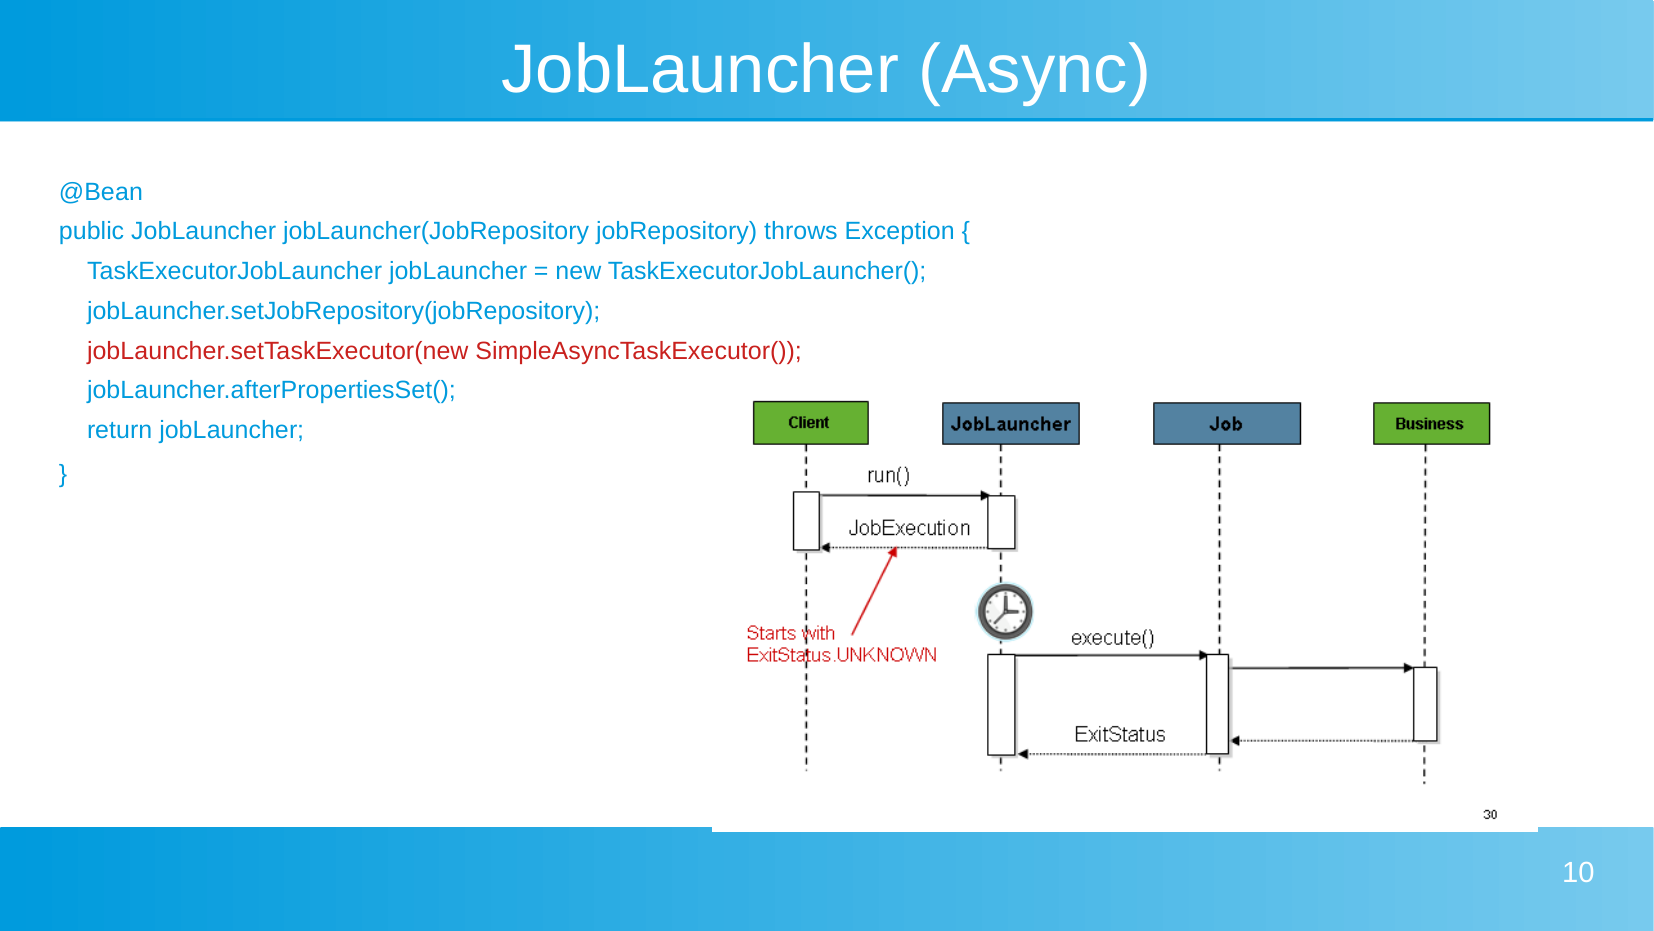

# JobLauncher (Async)
@Bean
public JobLauncher jobLauncher(JobRepository jobRepository) throws Exception {
 TaskExecutorJobLauncher jobLauncher = new TaskExecutorJobLauncher();
 jobLauncher.setJobRepository(jobRepository);
 jobLauncher.setTaskExecutor(new SimpleAsyncTaskExecutor());
 jobLauncher.afterPropertiesSet();
 return jobLauncher;
}
10